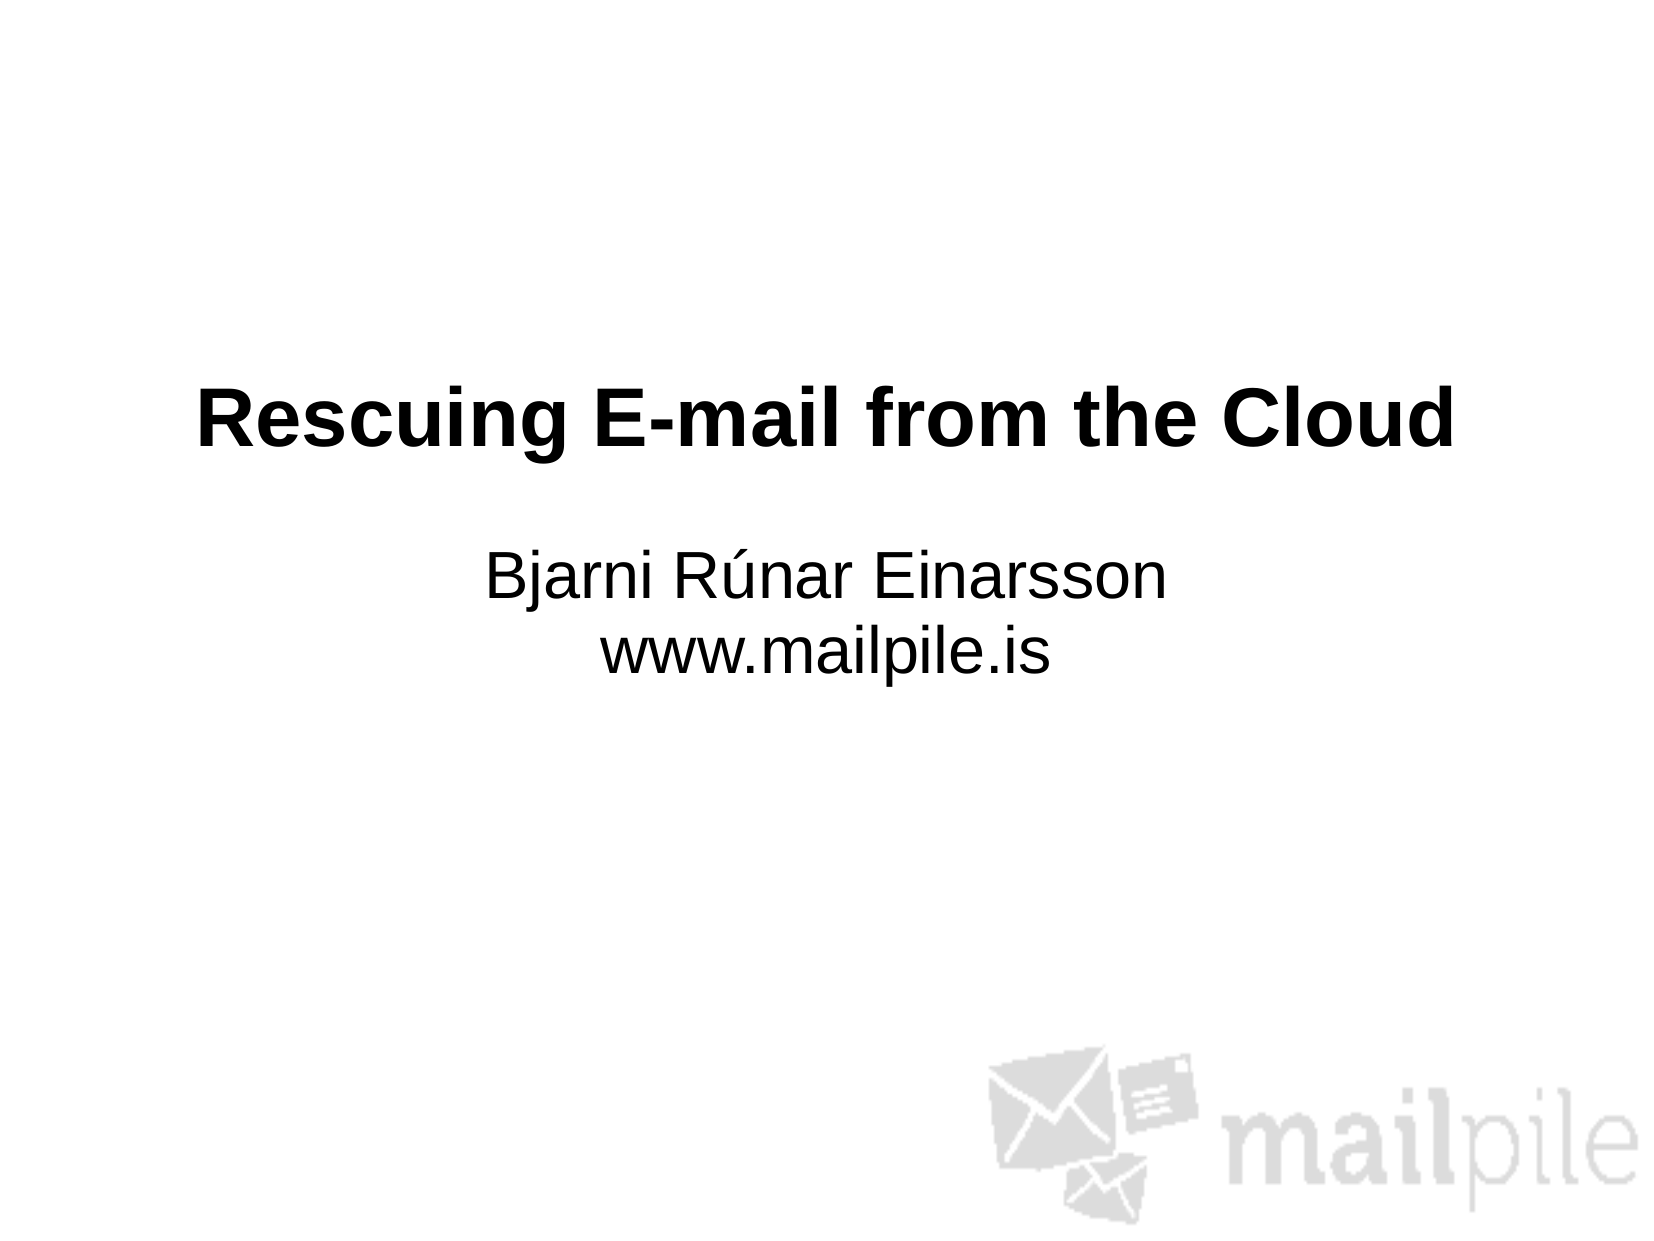

# Rescuing E-mail from the Cloud
Bjarni Rúnar Einarsson
www.mailpile.is